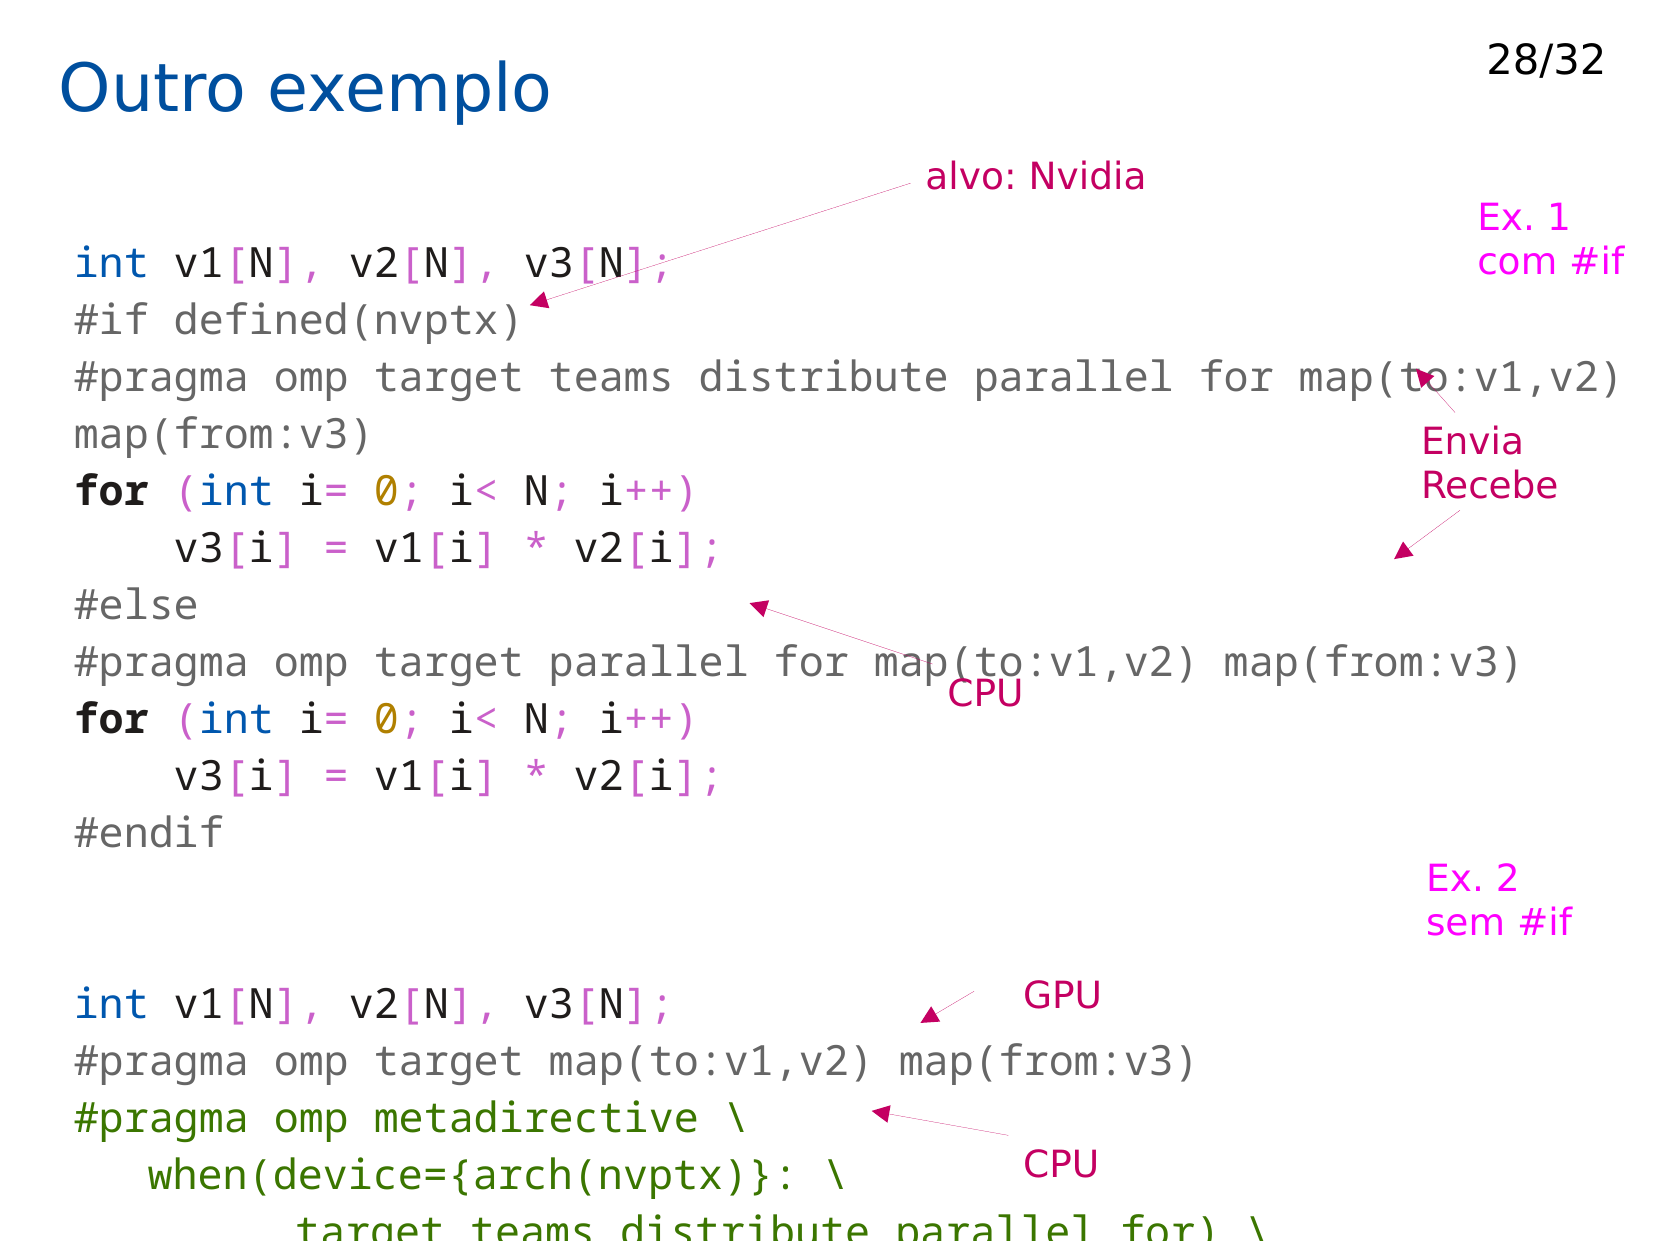

# Outro exemplo
28
alvo: Nvidia
Ex. 1
com #if
int v1[N], v2[N], v3[N];
#if defined(nvptx)
#pragma omp target teams distribute parallel for map(to:v1,v2) map(from:v3)
for (int i= 0; i< N; i++)
 v3[i] = v1[i] * v2[i];
#else
#pragma omp target parallel for map(to:v1,v2) map(from:v3)
for (int i= 0; i< N; i++)
 v3[i] = v1[i] * v2[i];
#endif
int v1[N], v2[N], v3[N];
#pragma omp target map(to:v1,v2) map(from:v3)
#pragma omp metadirective \
	when(device={arch(nvptx)}: \
			target teams distribute parallel for) \
 default(target parallel for)
for (int i= 0; i< N; i++)
 v3[i] = v1[i] * v2[i];
Envia
Recebe
CPU
Ex. 2
sem #if
GPU
CPU